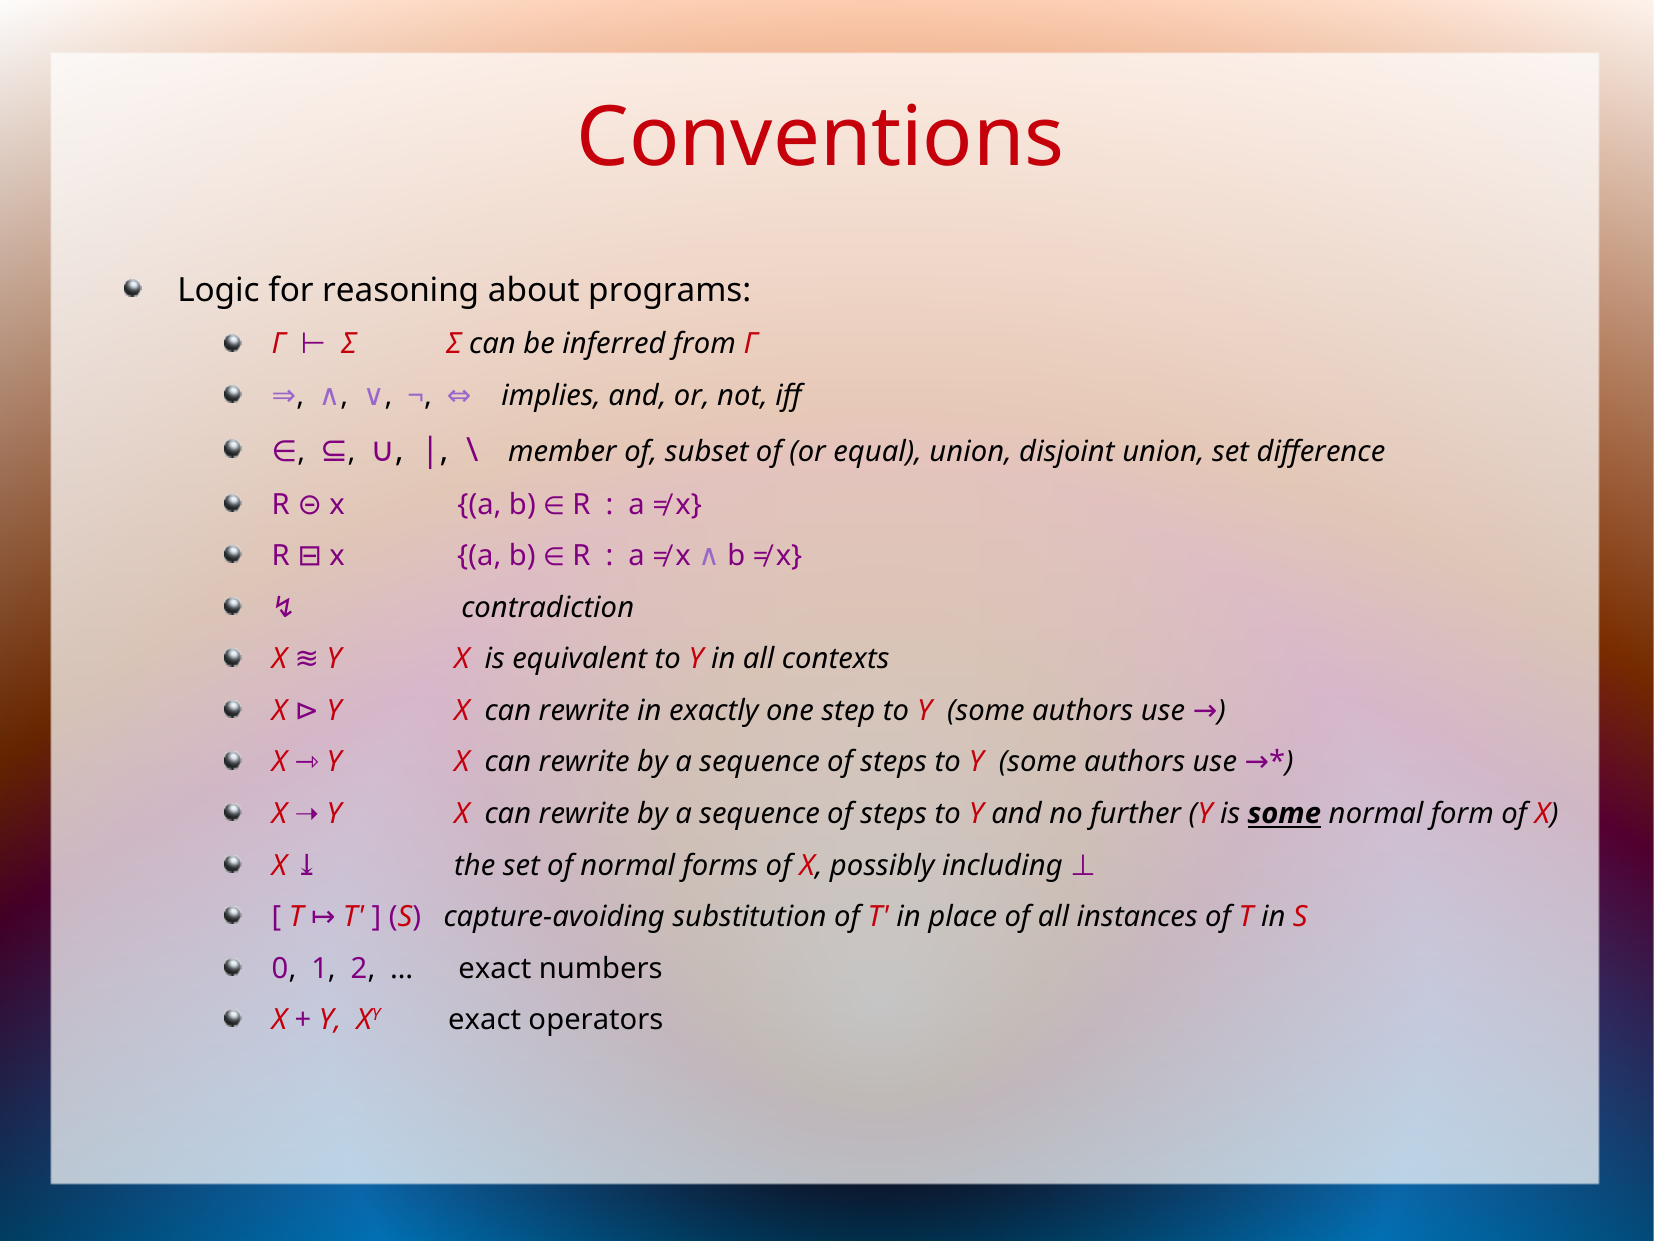

# Conventions
Logic for reasoning about programs:
Γ ⊢ Σ Σ can be inferred from Γ
⇒, ∧, ∨, ¬, ⇔ implies, and, or, not, iff
∈, ⊆, ∪, |, \ member of, subset of (or equal), union, disjoint union, set difference
R ⊝ x {(a, b) ∈ R : a ≠ x}
R ⊟ x {(a, b) ∈ R : a ≠ x ∧ b ≠ x}
↯ contradiction
X ≋ Y X is equivalent to Y in all contexts
X ⊳ Y X can rewrite in exactly one step to Y (some authors use →)
X ⇾ Y X can rewrite by a sequence of steps to Y (some authors use →*)
X ➝ Y X can rewrite by a sequence of steps to Y and no further (Y is some normal form of X)
X ⤓ the set of normal forms of X, possibly including ⊥
[ T ↦ T' ] (S) capture-avoiding substitution of T' in place of all instances of T in S
0, 1, 2, … exact numbers
X + Y, XY exact operators